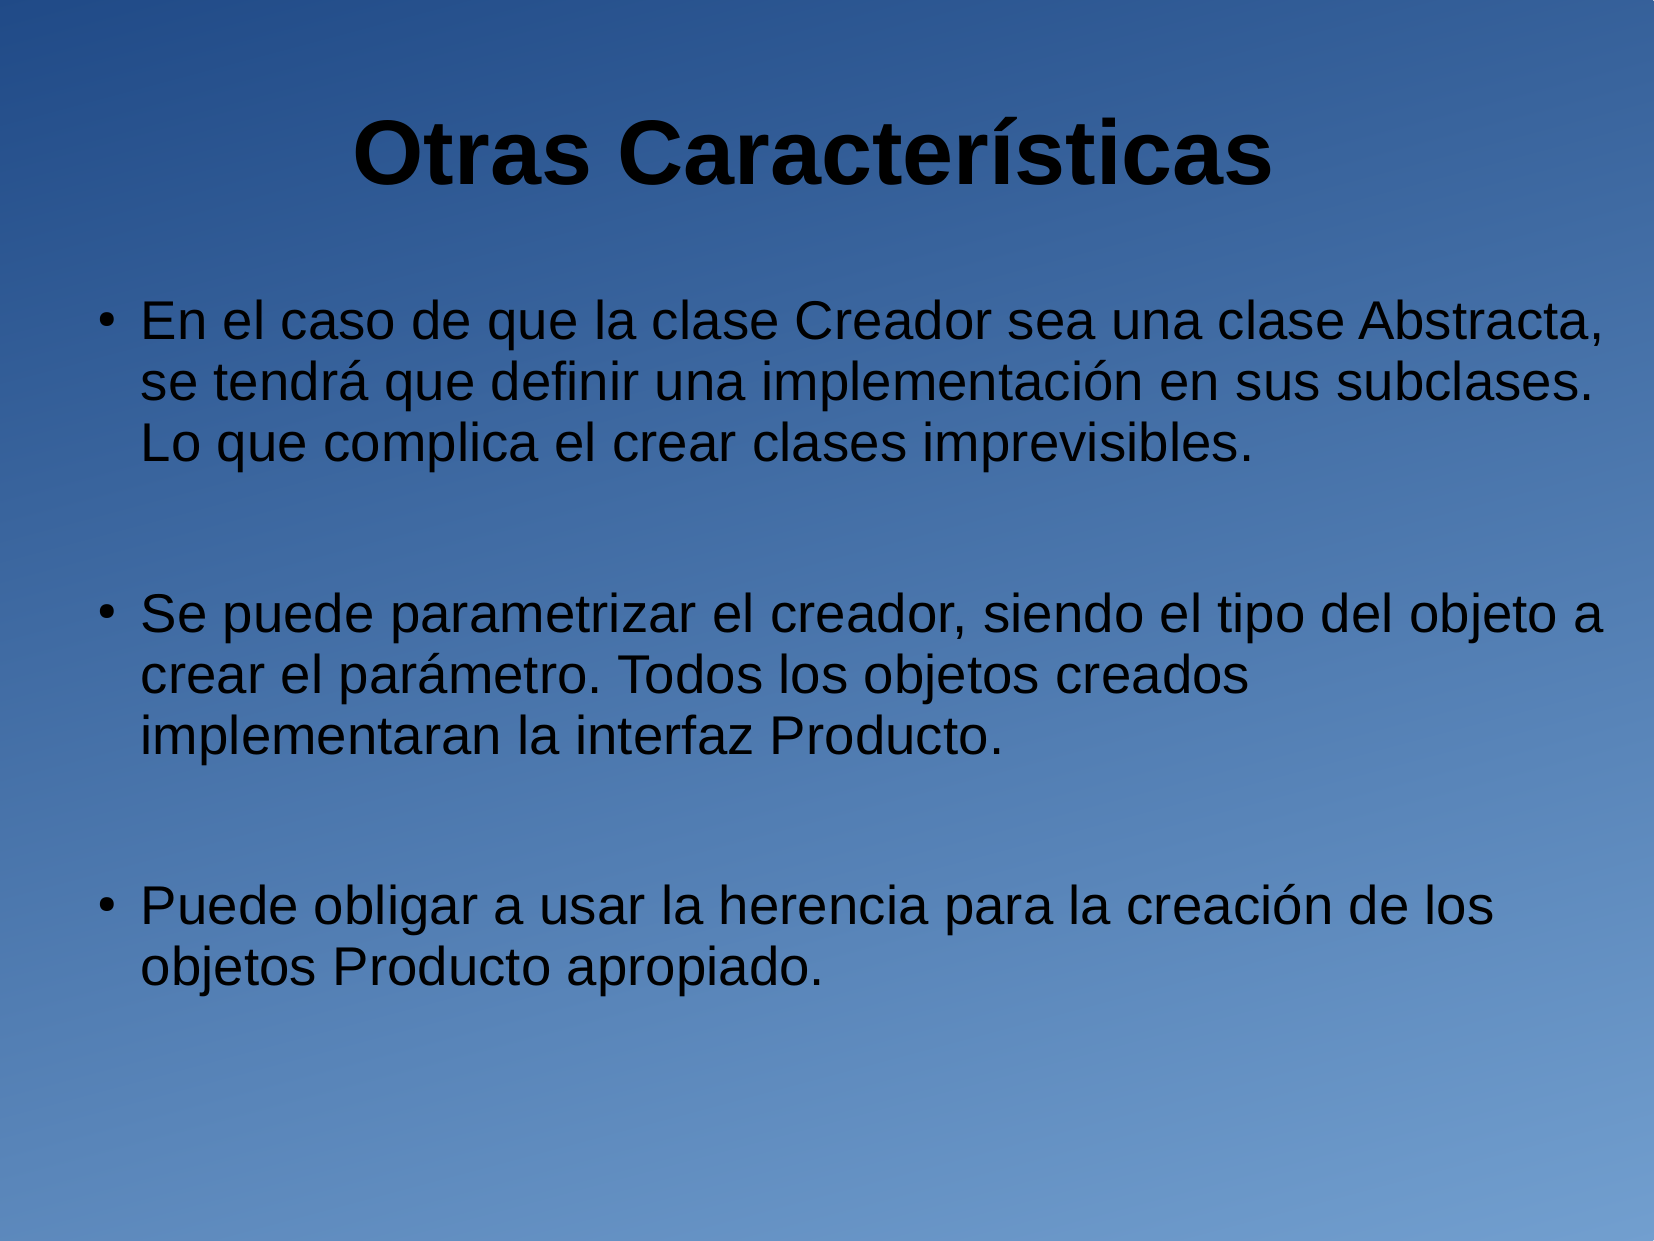

# Otras Características
En el caso de que la clase Creador sea una clase Abstracta, se tendrá que definir una implementación en sus subclases. Lo que complica el crear clases imprevisibles.
Se puede parametrizar el creador, siendo el tipo del objeto a crear el parámetro. Todos los objetos creados implementaran la interfaz Producto.
Puede obligar a usar la herencia para la creación de los objetos Producto apropiado.